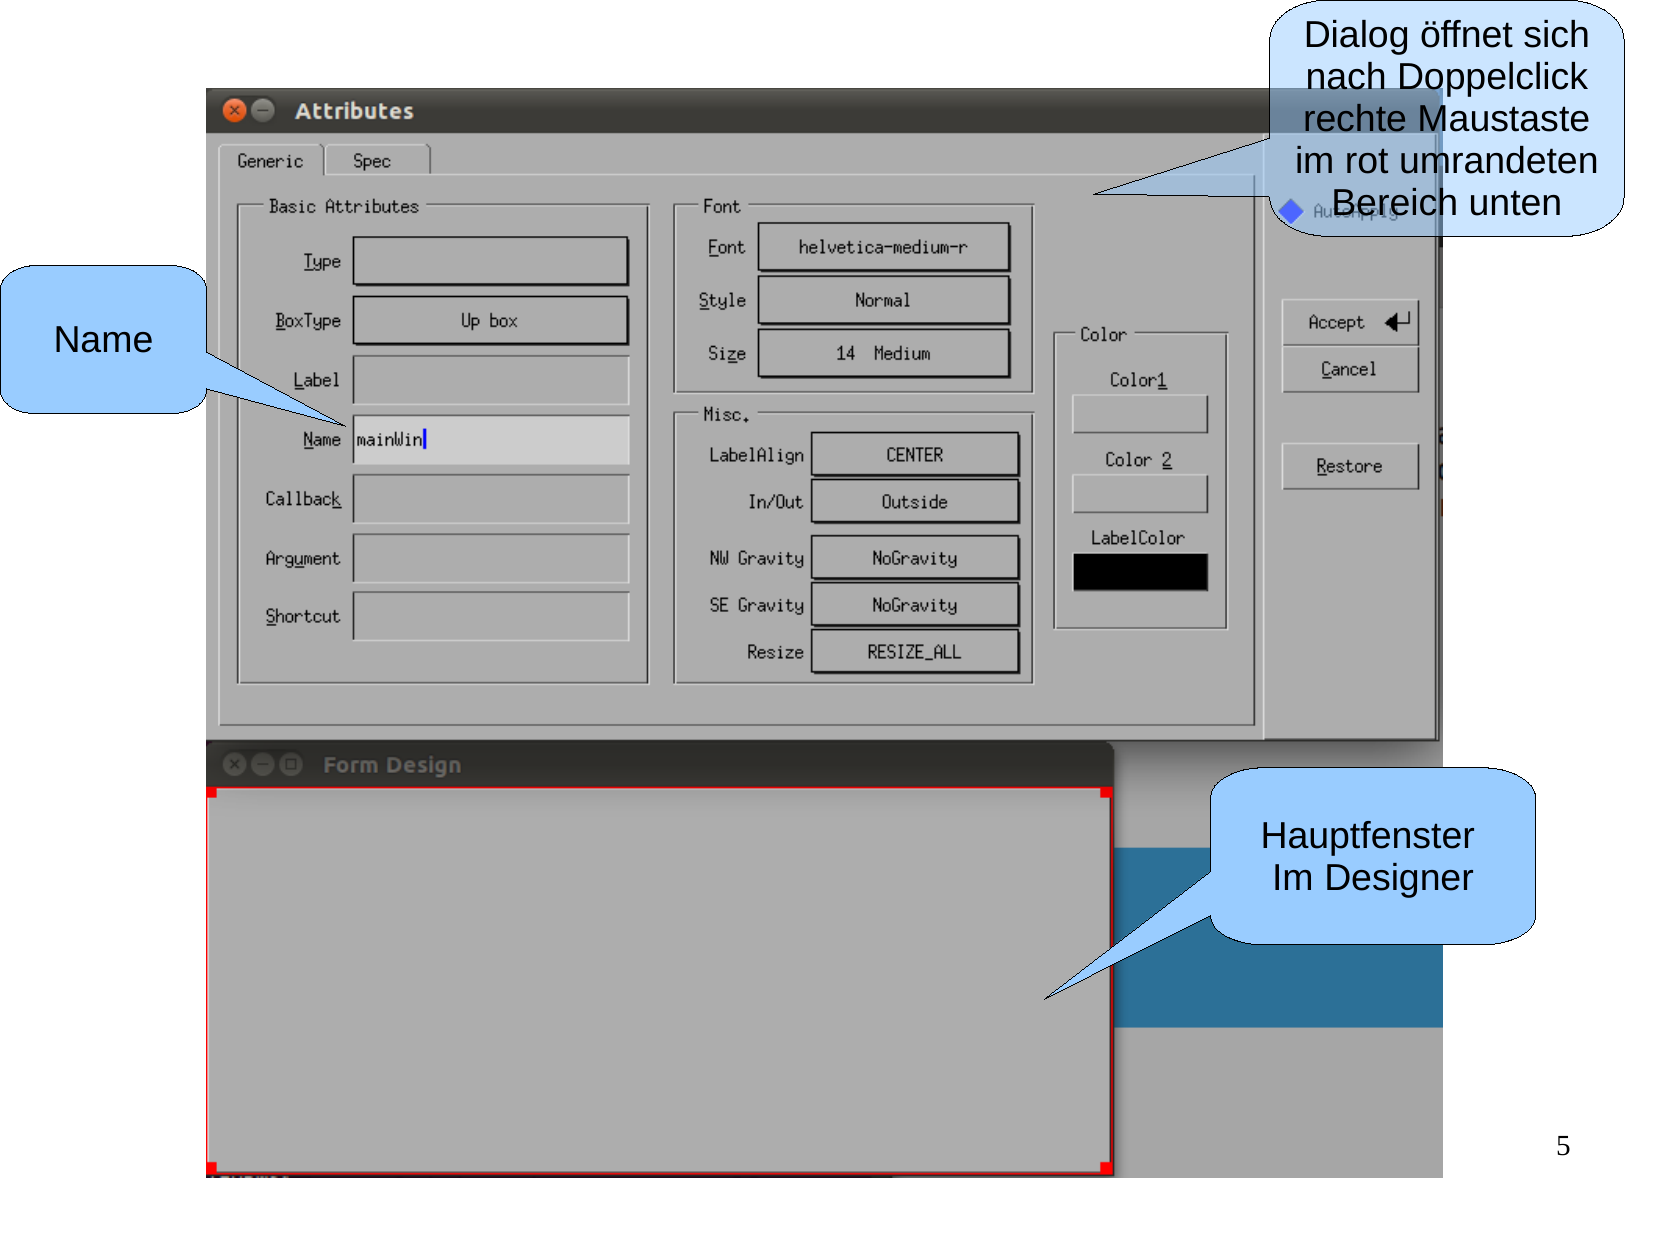

Dialog öffnet sich
nach Doppelclick
rechte Maustaste
im rot umrandeten
Bereich unten
Name
Hauptfenster
Im Designer
5